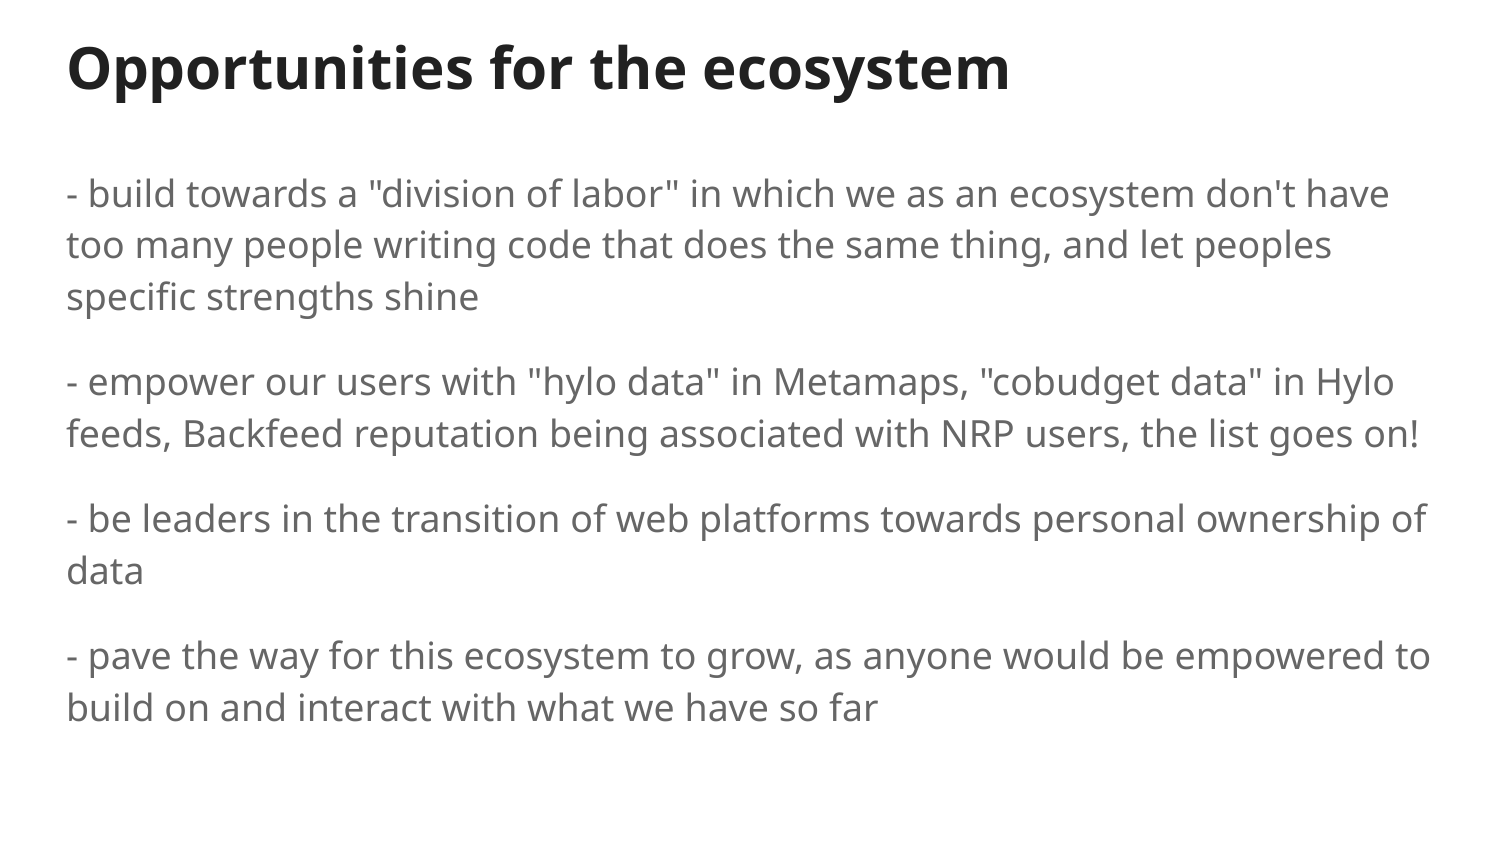

# Opportunities for the ecosystem
- build towards a "division of labor" in which we as an ecosystem don't have too many people writing code that does the same thing, and let peoples specific strengths shine
- empower our users with "hylo data" in Metamaps, "cobudget data" in Hylo feeds, Backfeed reputation being associated with NRP users, the list goes on!
- be leaders in the transition of web platforms towards personal ownership of data
- pave the way for this ecosystem to grow, as anyone would be empowered to build on and interact with what we have so far